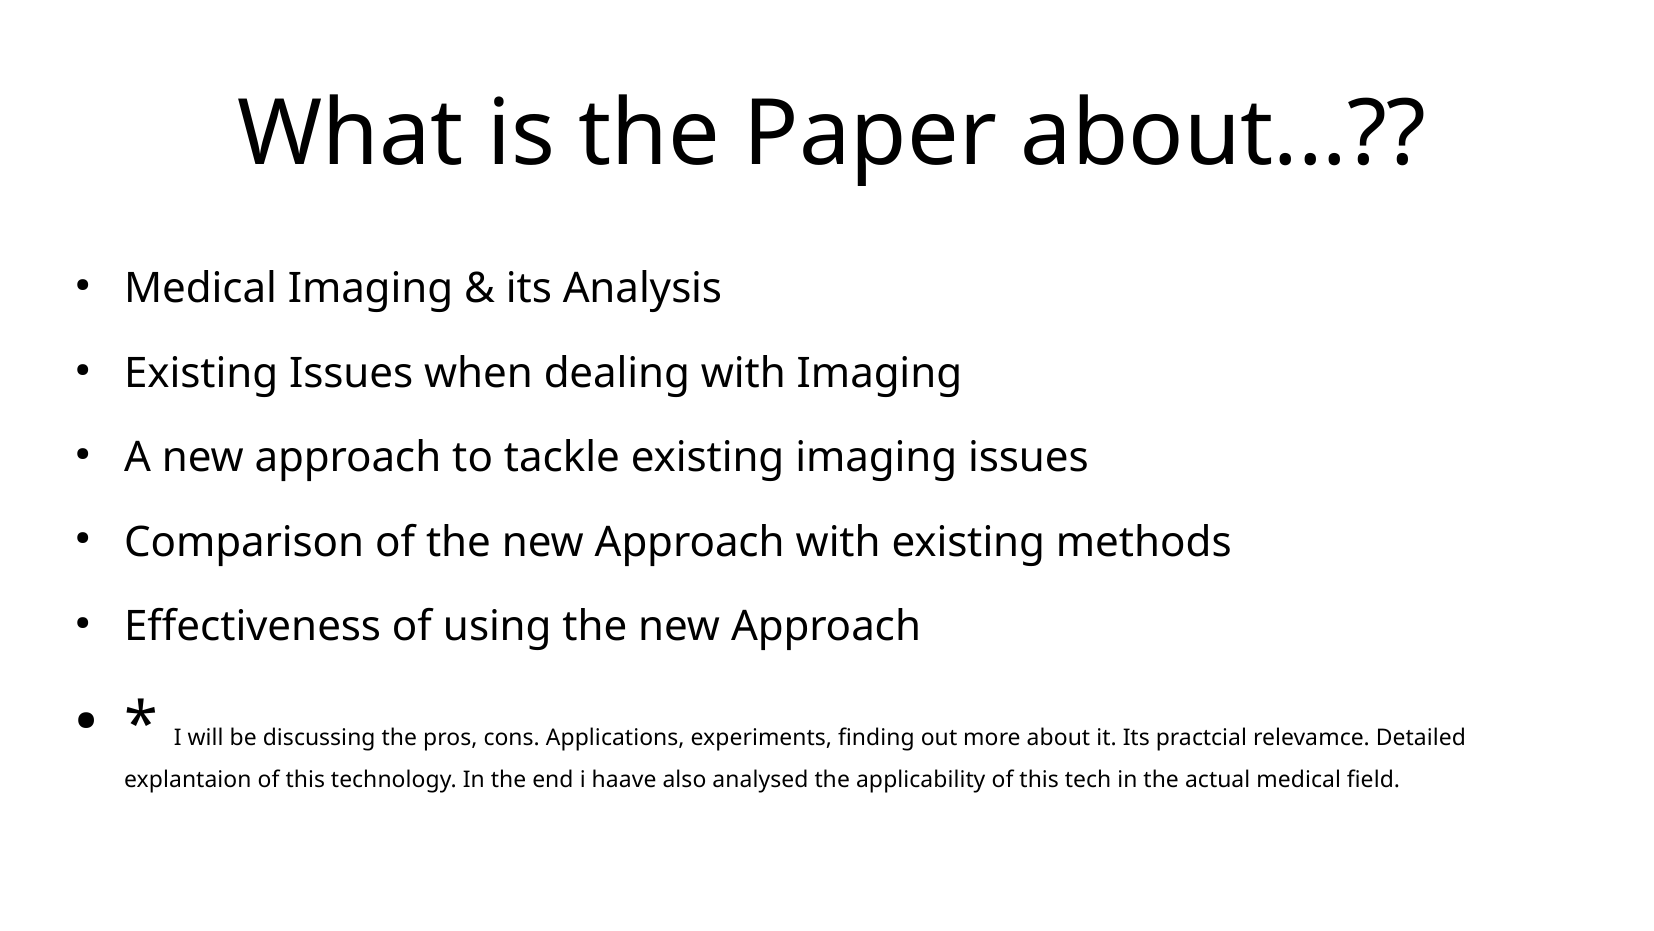

# What is the Paper about...??
Medical Imaging & its Analysis
Existing Issues when dealing with Imaging
A new approach to tackle existing imaging issues
Comparison of the new Approach with existing methods
Effectiveness of using the new Approach
* I will be discussing the pros, cons. Applications, experiments, finding out more about it. Its practcial relevamce. Detailed explantaion of this technology. In the end i haave also analysed the applicability of this tech in the actual medical field.